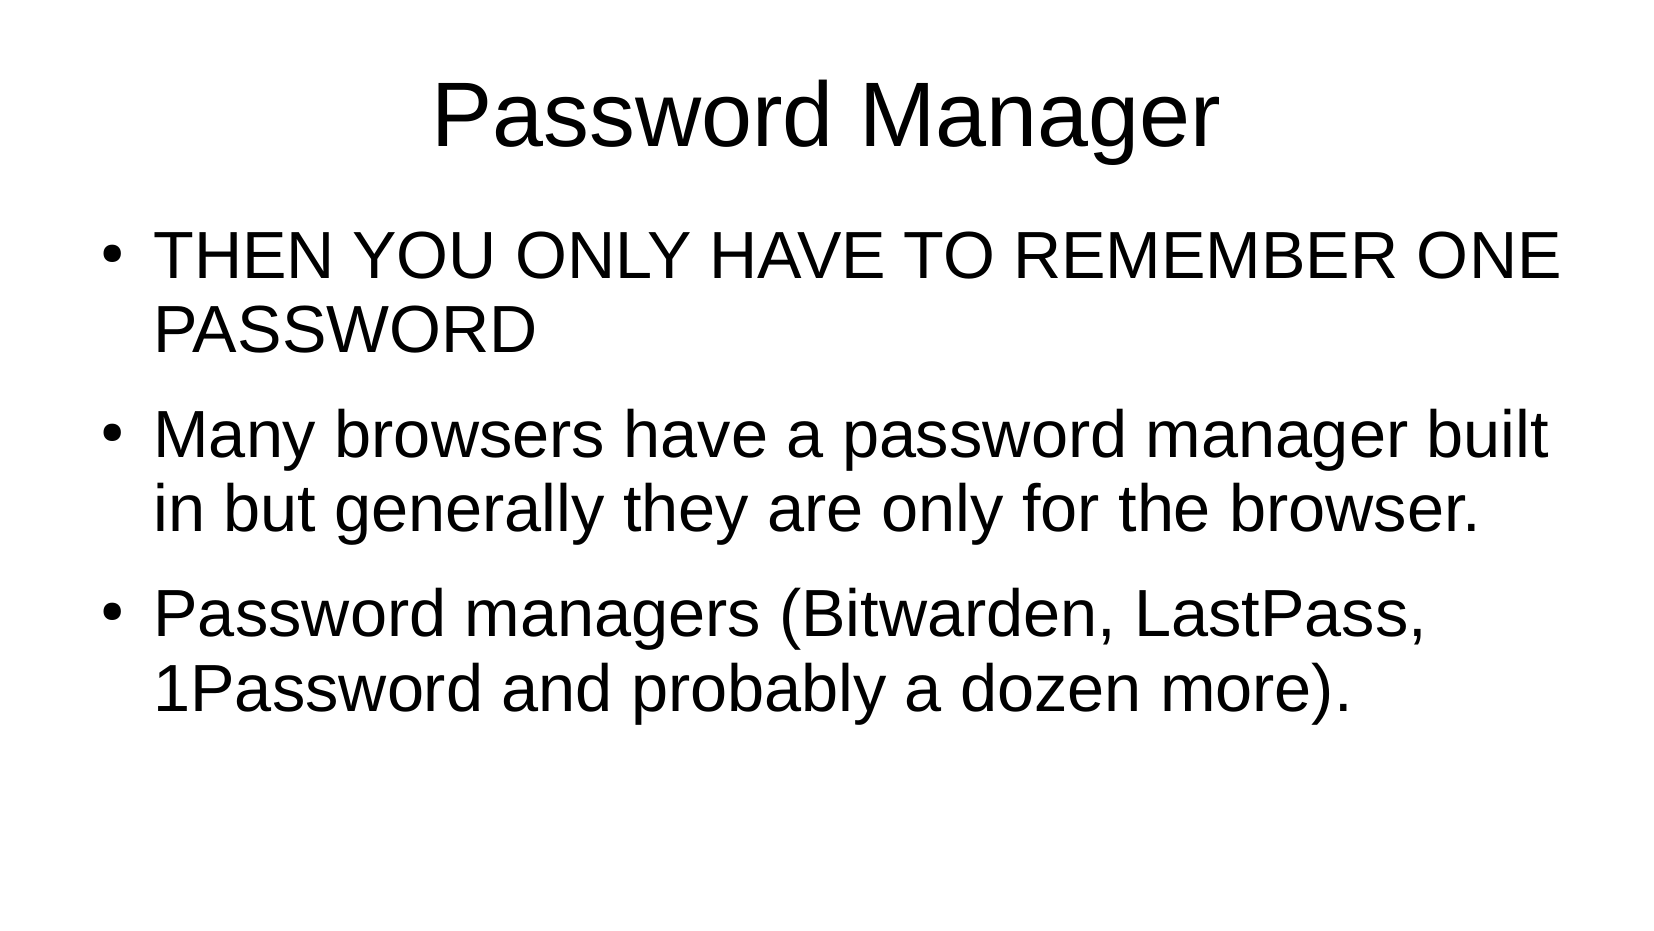

# Password Manager
THEN YOU ONLY HAVE TO REMEMBER ONE PASSWORD
Many browsers have a password manager built in but generally they are only for the browser.
Password managers (Bitwarden, LastPass, 1Password and probably a dozen more).